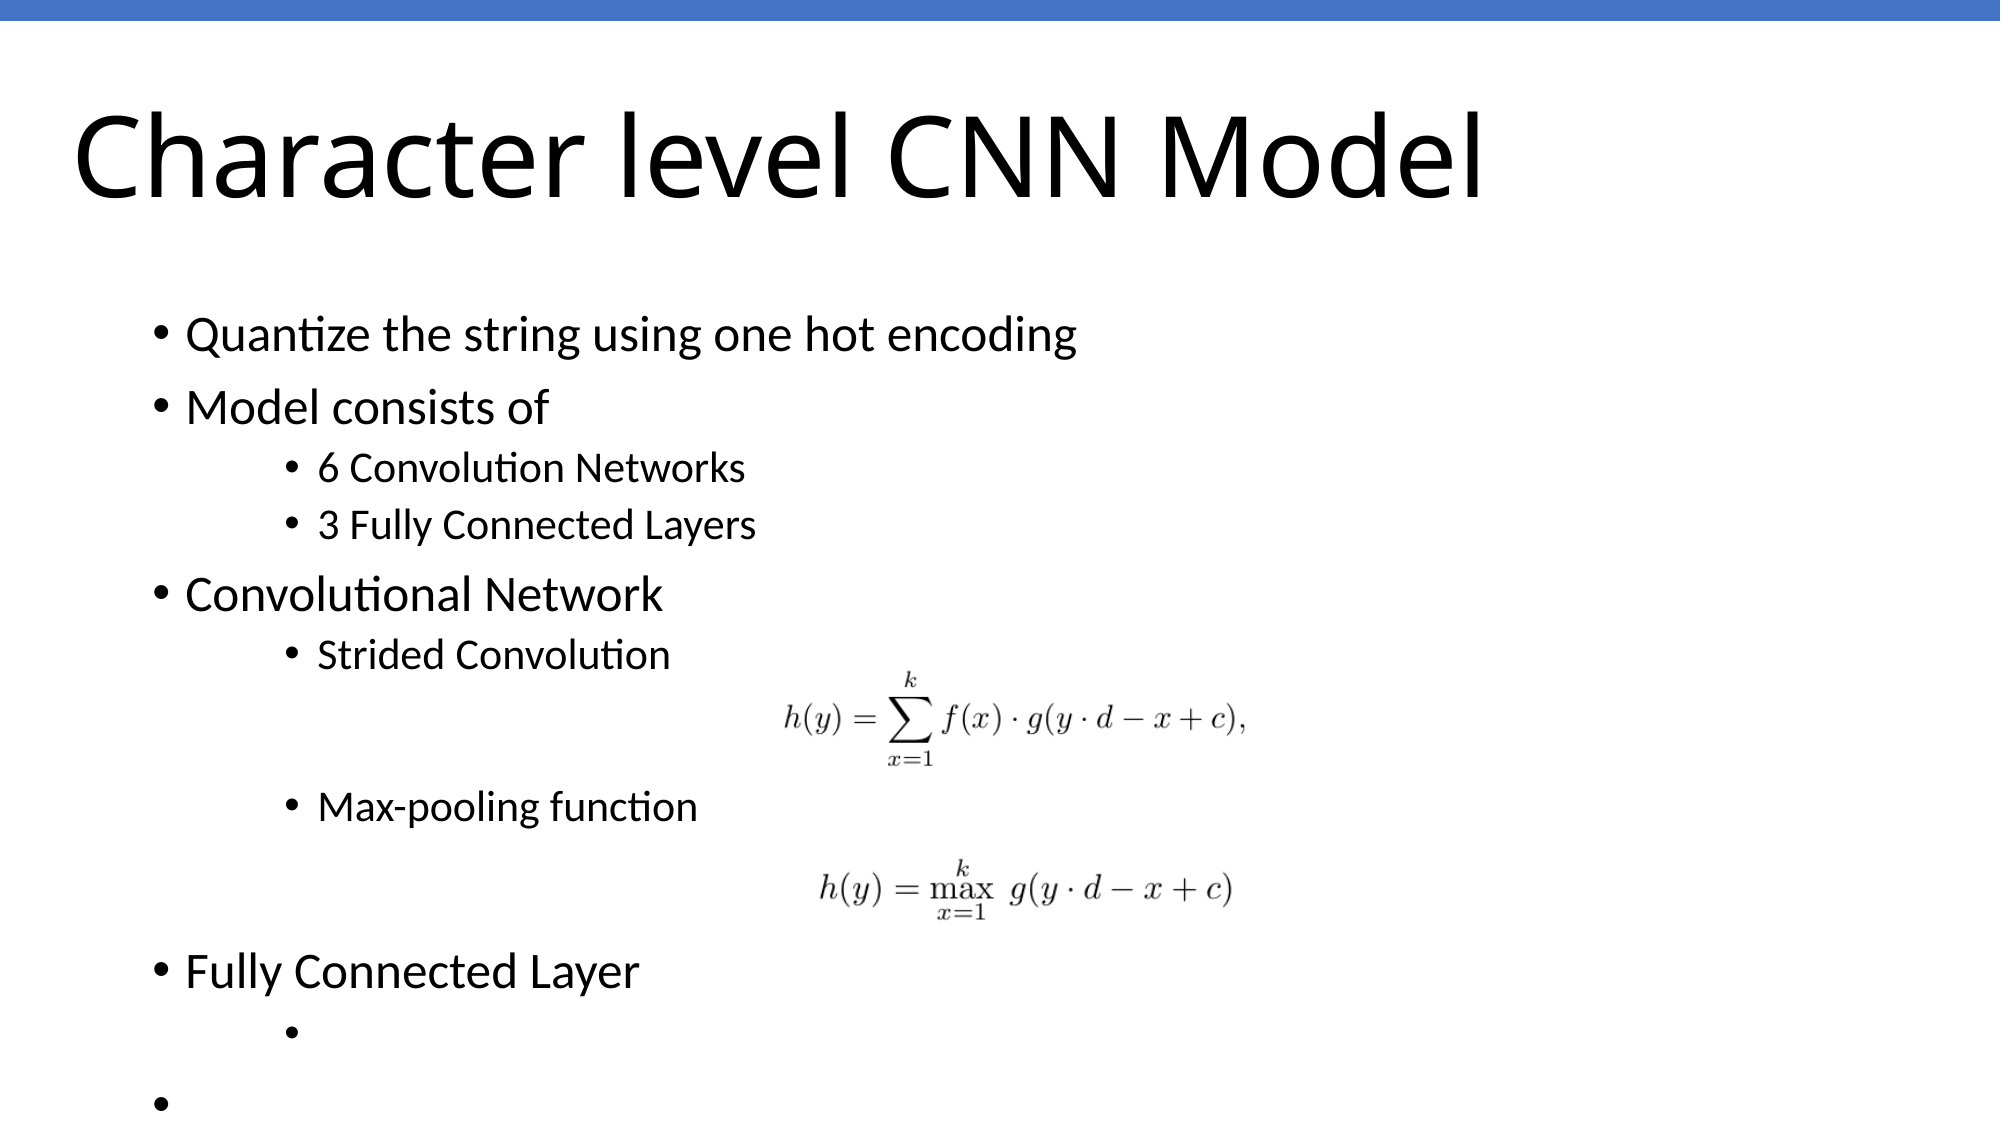

# Character level CNN Model
Quantize the string using one hot encoding
Model consists of
6 Convolution Networks
3 Fully Connected Layers
Convolutional Network
Strided Convolution
Max-pooling function
Fully Connected Layer